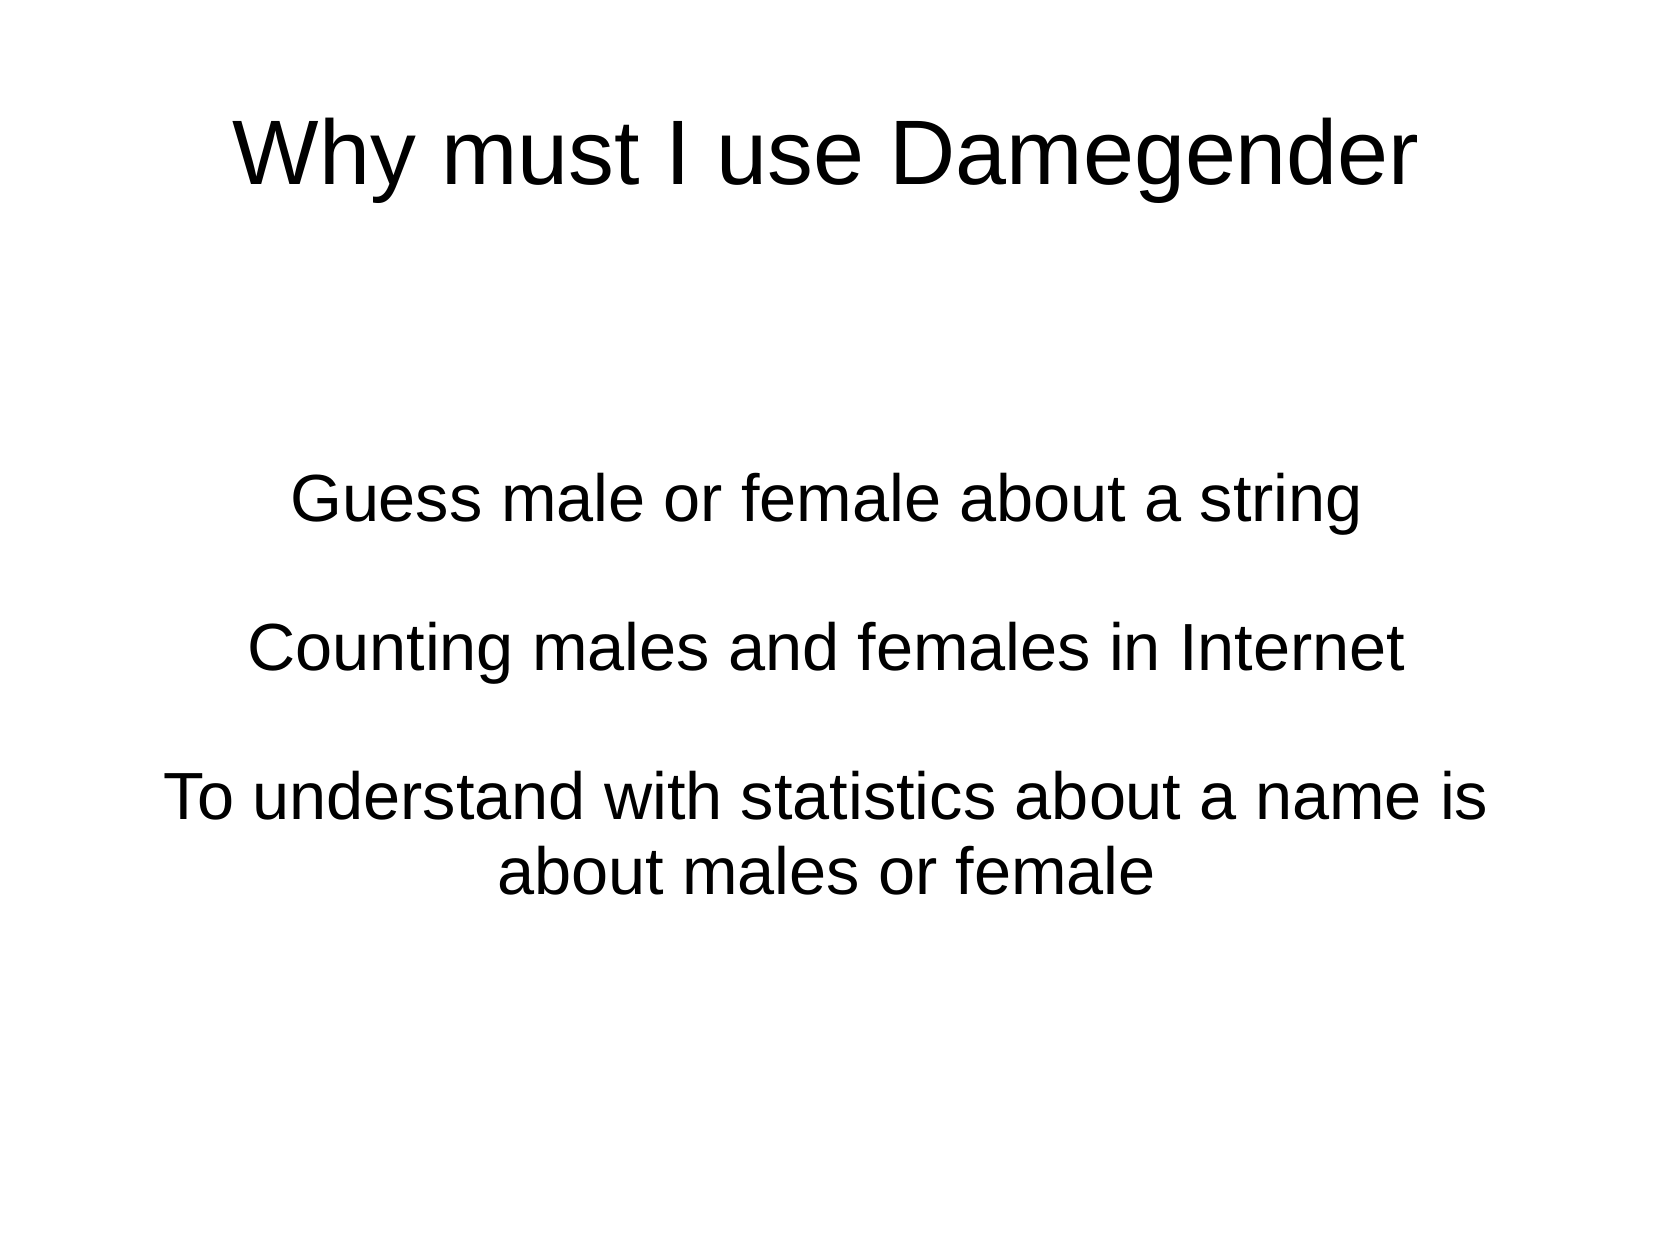

# Why must I use Damegender
Guess male or female about a string
Counting males and females in Internet
To understand with statistics about a name is about males or female